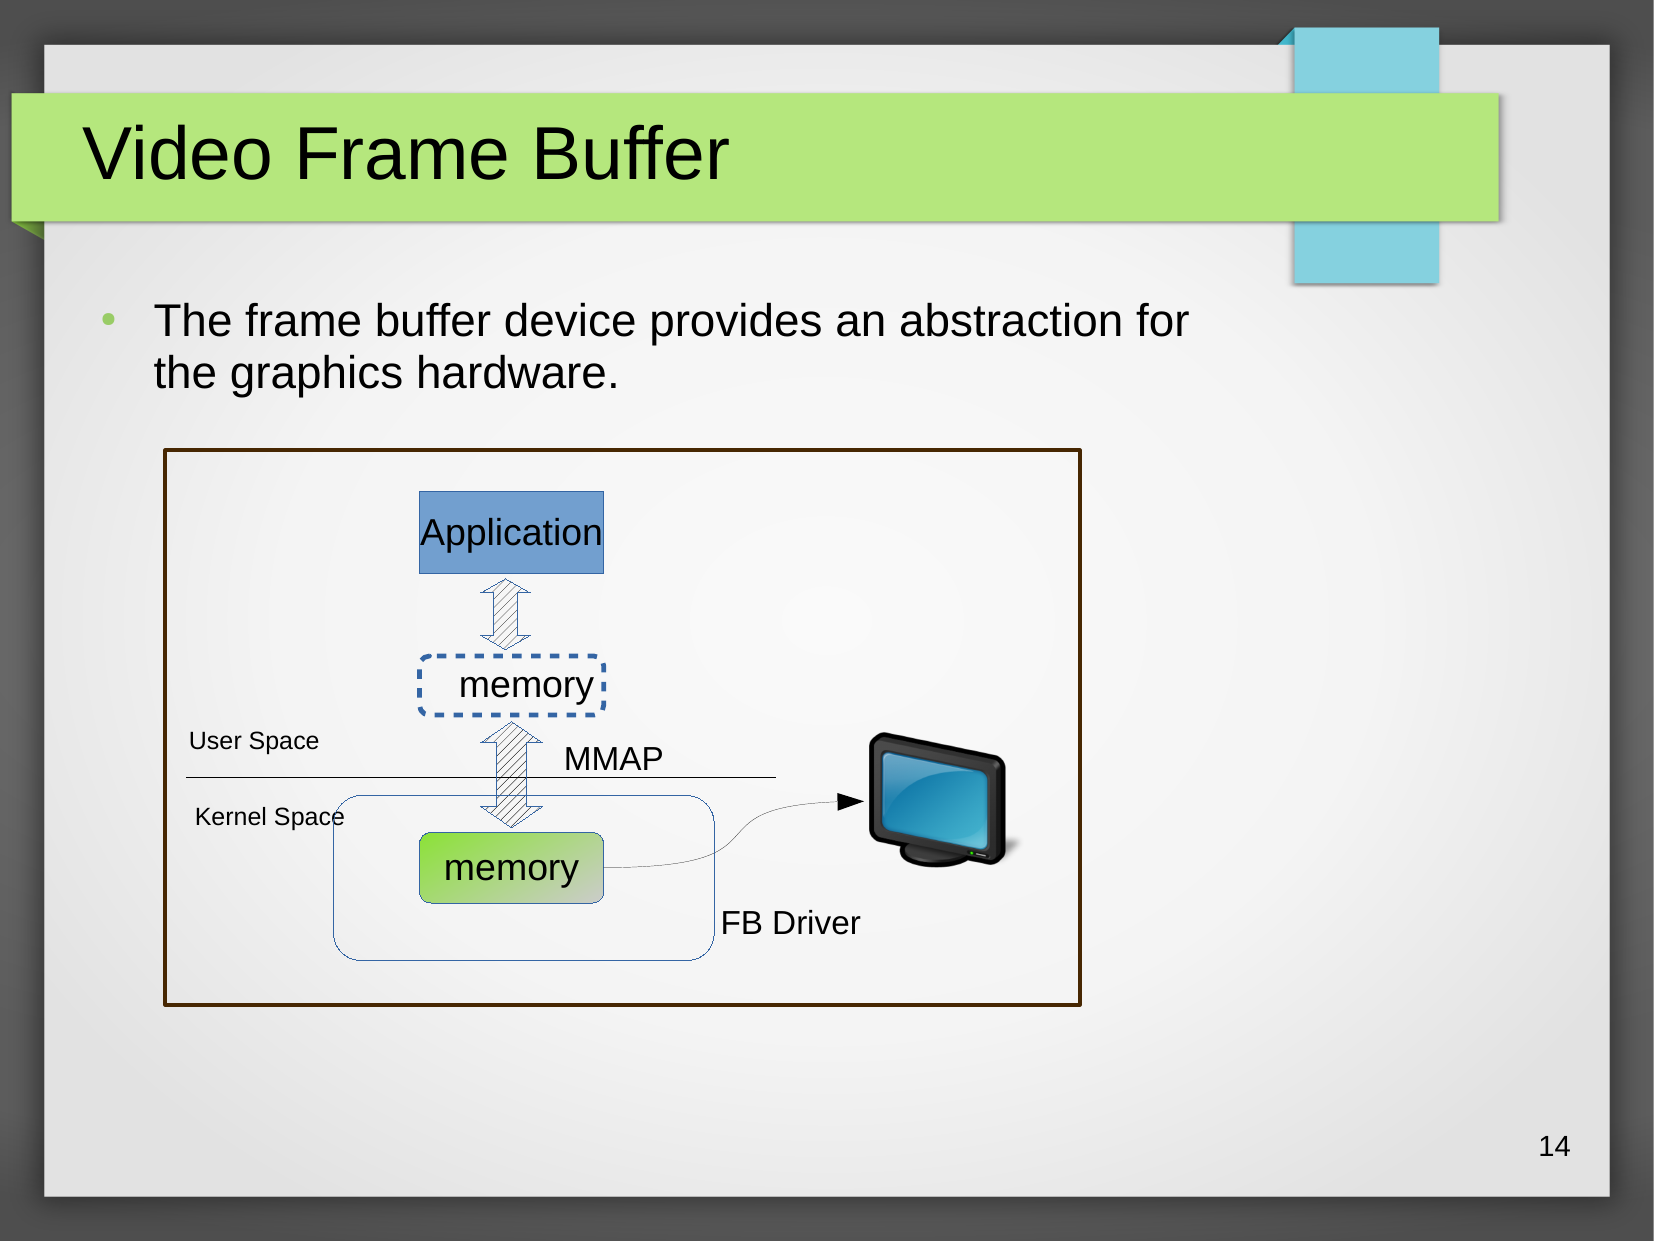

# Video Frame Buffer
The frame buffer device provides an abstraction for
the graphics hardware.
Application
memory
User Space
MMAP
Kernel Space
memory
FB Driver
14